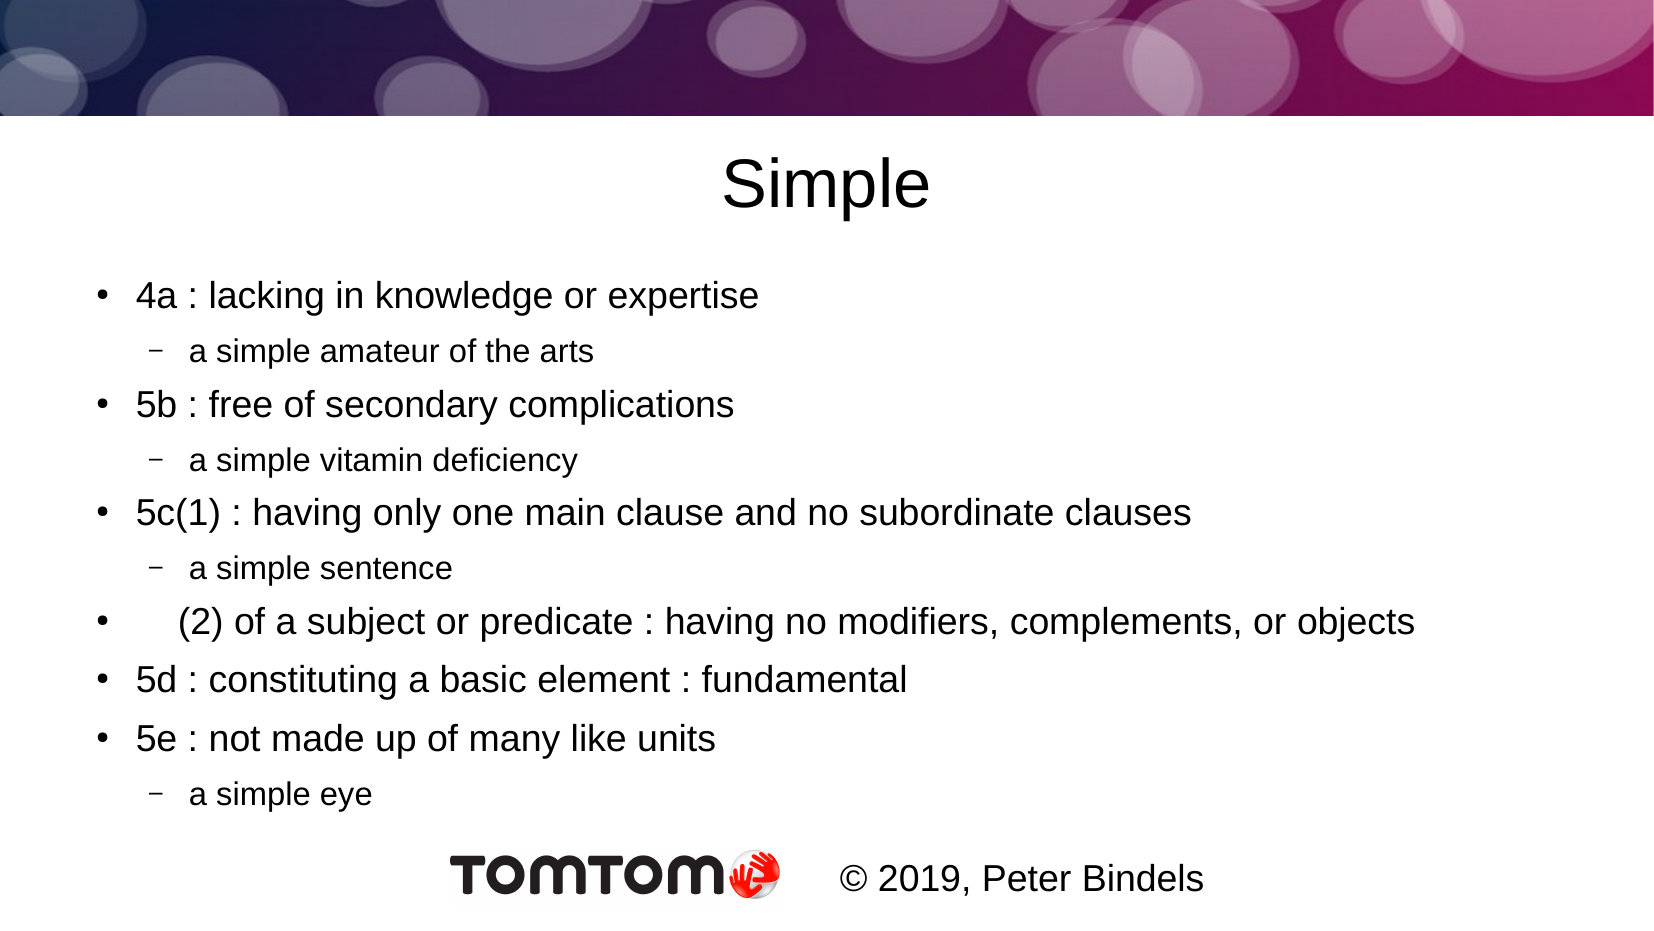

# Simple
4a : lacking in knowledge or expertise
a simple amateur of the arts
5b : free of secondary complications
a simple vitamin deficiency
5c(1) : having only one main clause and no subordinate clauses
a simple sentence
 (2) of a subject or predicate : having no modifiers, complements, or objects
5d : constituting a basic element : fundamental
5e : not made up of many like units
a simple eye